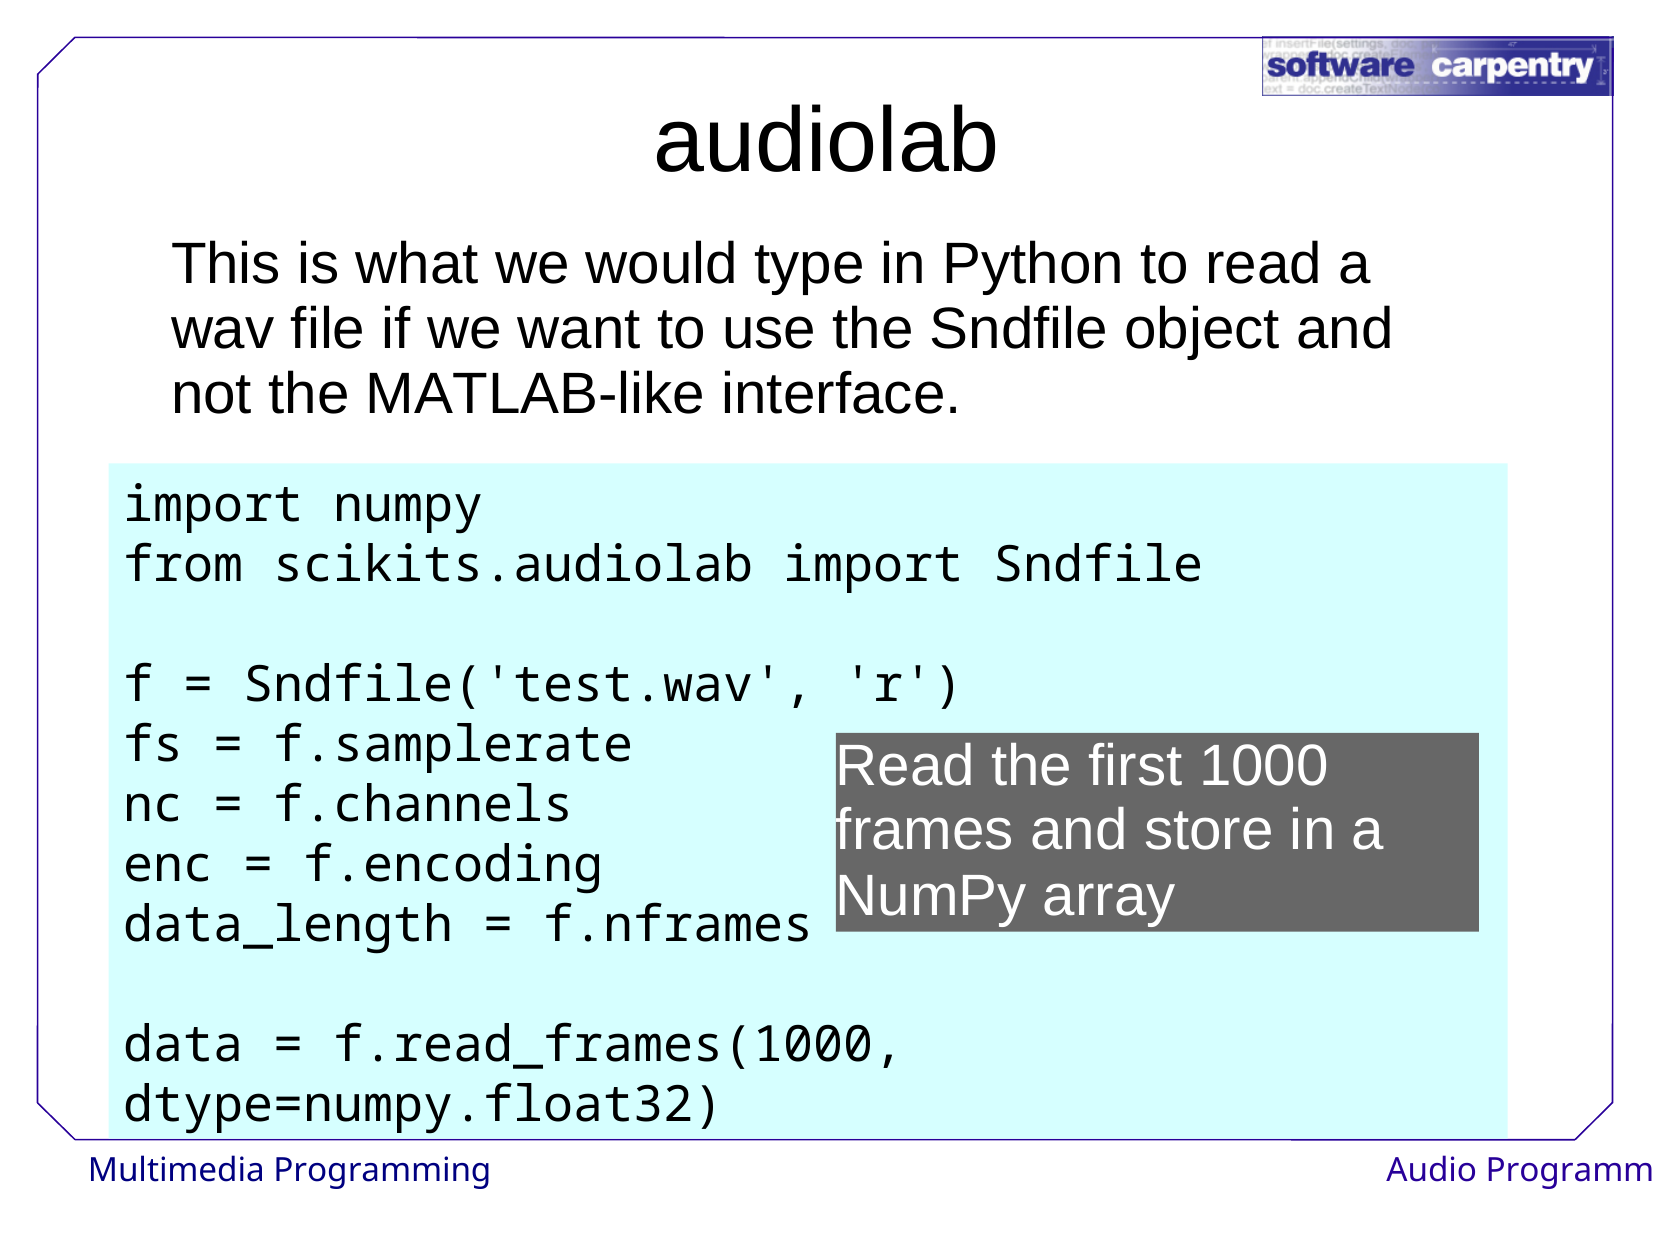

audiolab
This is what we would type in Python to read a wav file if we want to use the Sndfile object and not the MATLAB-like interface.
# import numpy
from scikits.audiolab import Sndfile
f = Sndfile('test.wav', 'r')
fs = f.samplerate
nc = f.channels
enc = f.encoding
data_length = f.nframes
data = f.read_frames(1000, dtype=numpy.float32)
Read the first 1000 frames and store in a NumPy array